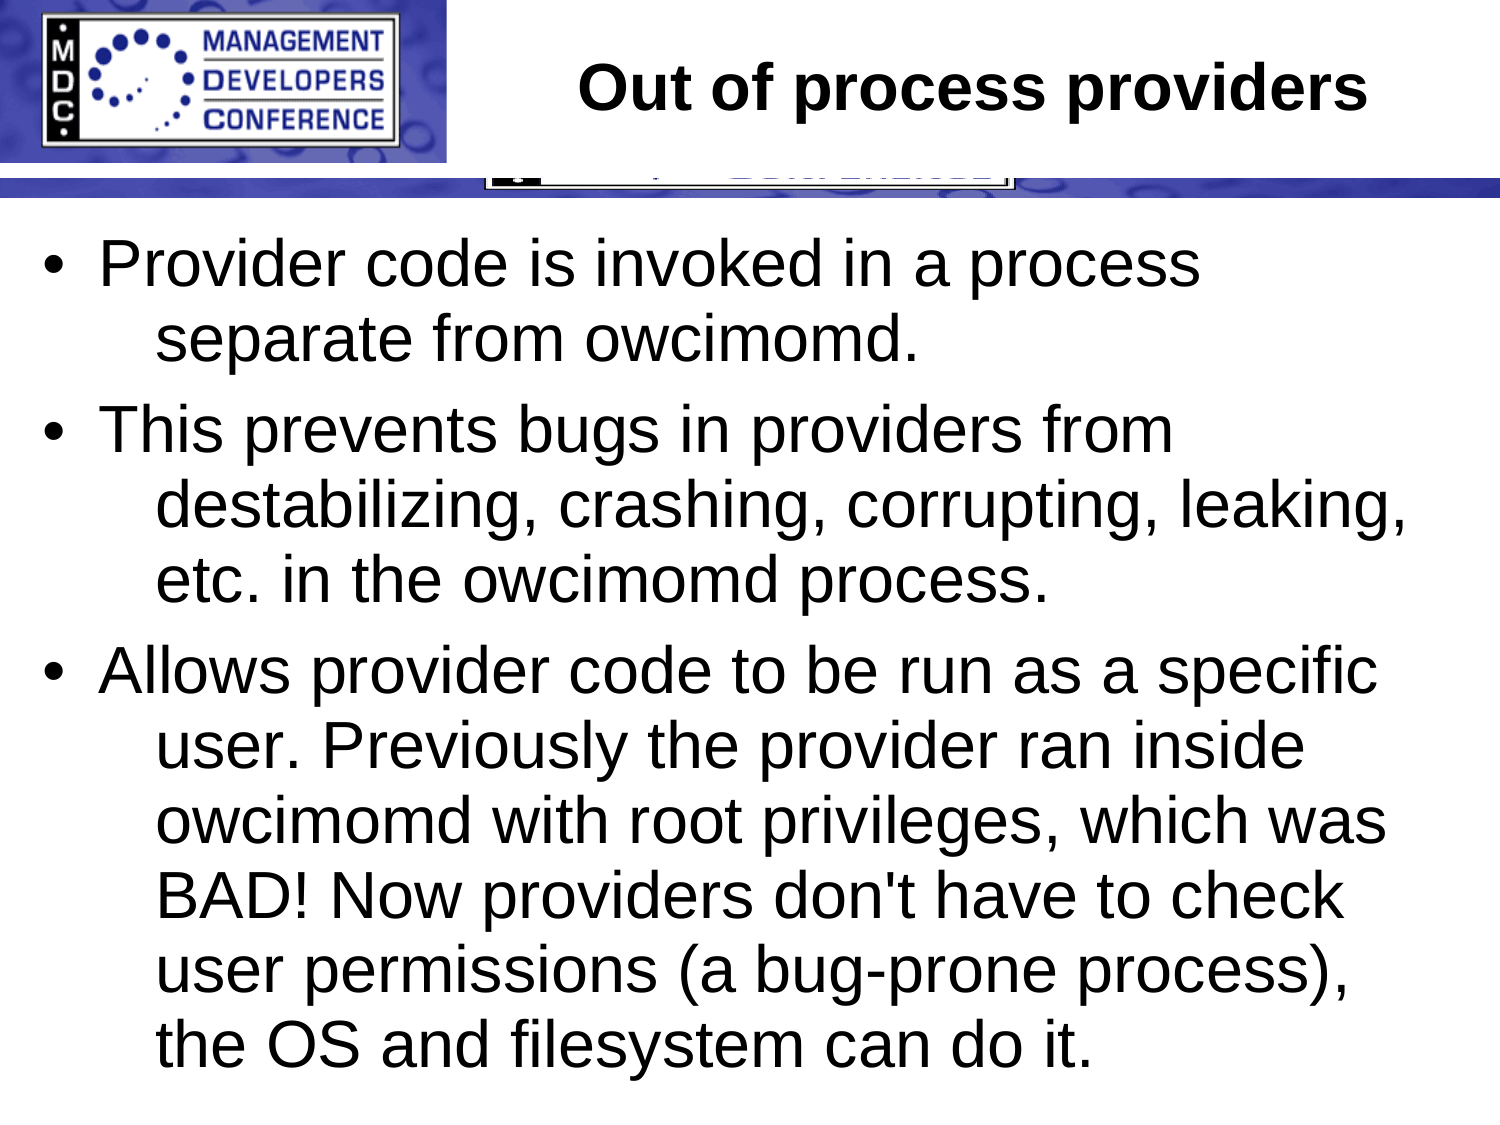

# Out of process providers
Provider code is invoked in a process separate from owcimomd.
This prevents bugs in providers from destabilizing, crashing, corrupting, leaking, etc. in the owcimomd process.
Allows provider code to be run as a specific user. Previously the provider ran inside owcimomd with root privileges, which was BAD! Now providers don't have to check user permissions (a bug-prone process), the OS and filesystem can do it.